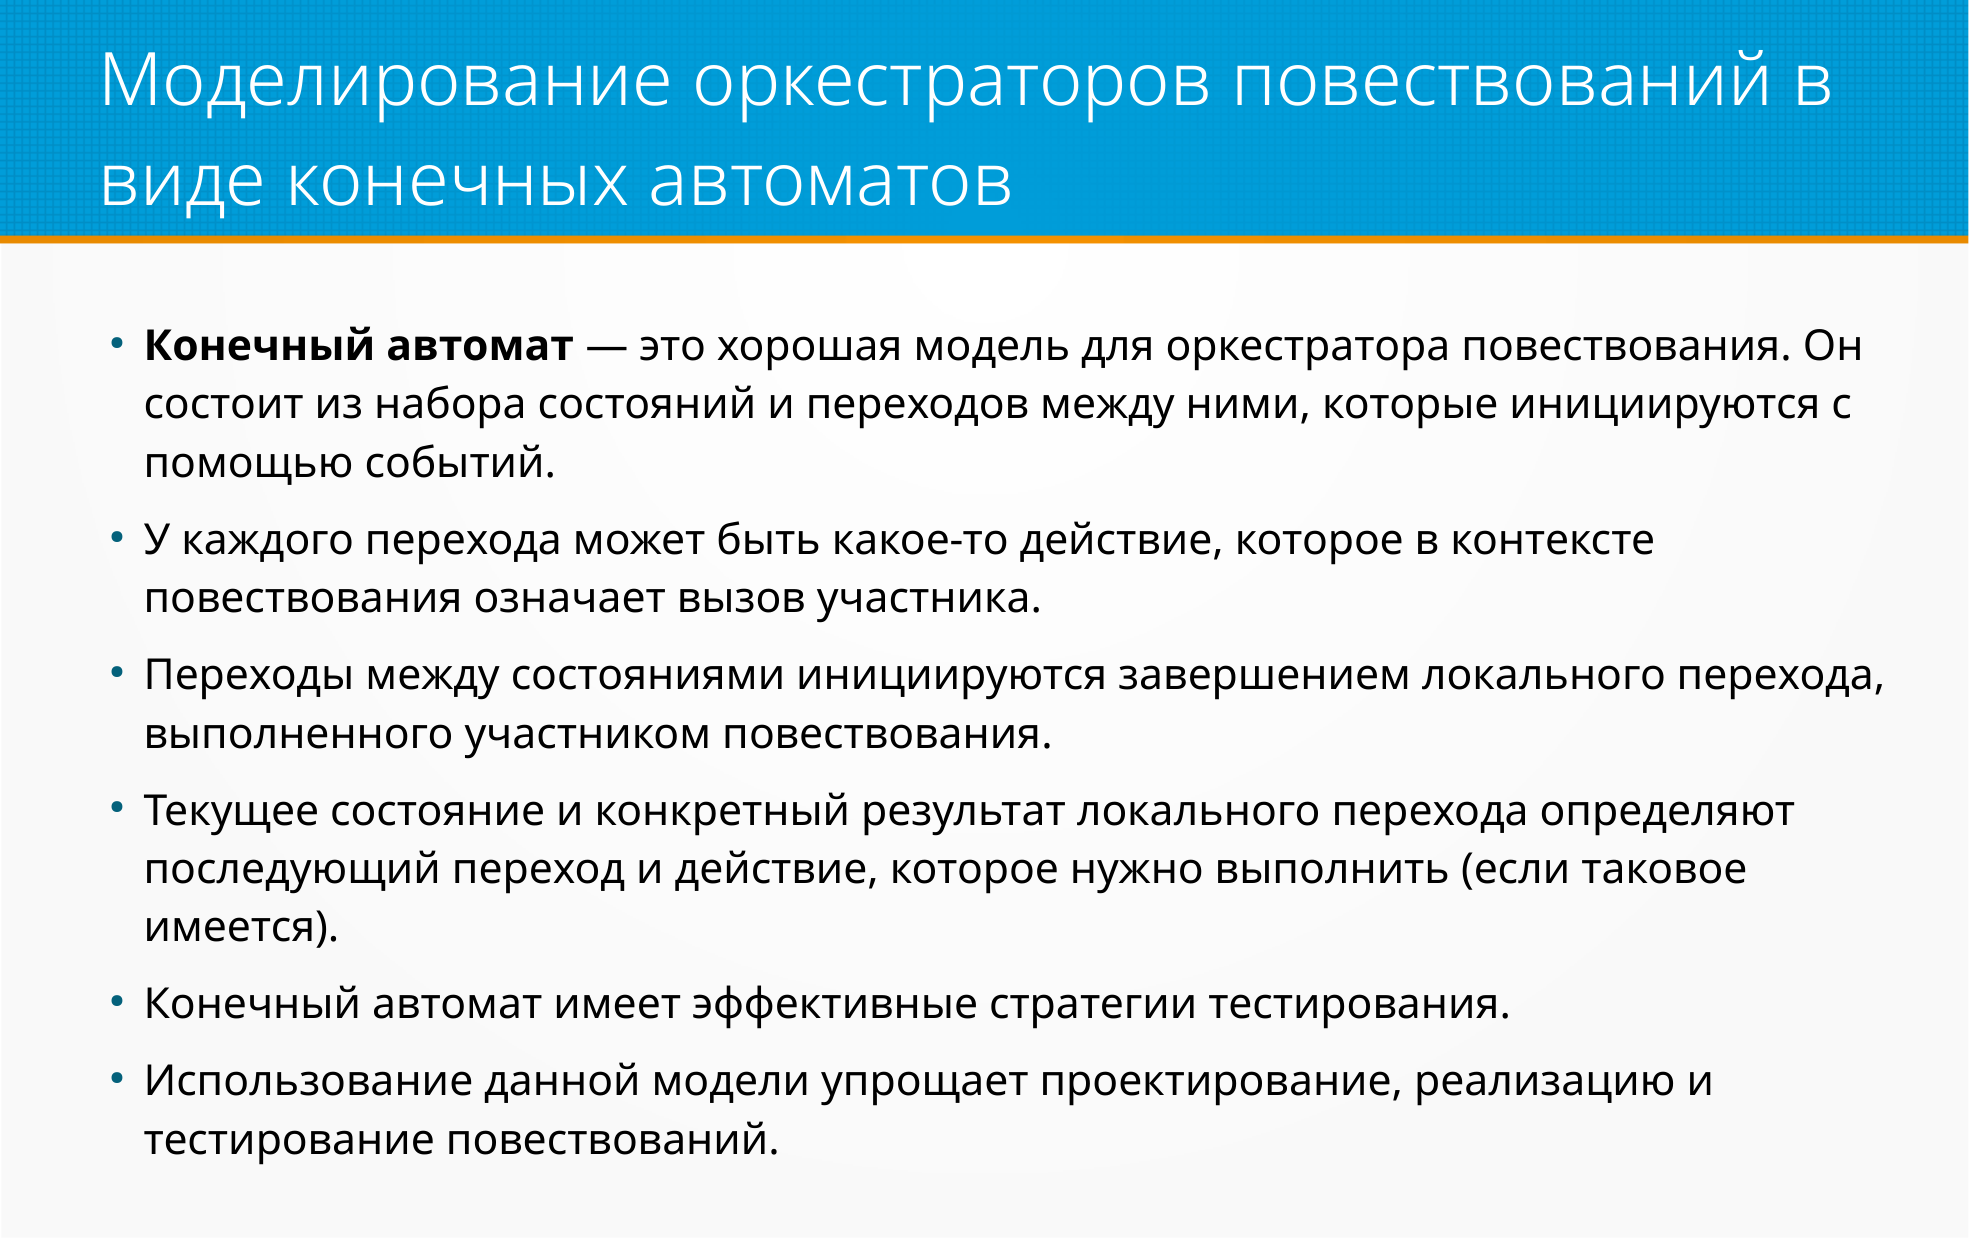

# Моделирование оркестраторов повествований в виде конечных автоматов
Конечный автомат — это хорошая модель для оркестратора повествования. Он состоит из набора состояний и переходов между ними, которые инициируются с помощью событий.
У каждого перехода может быть какое-то действие, которое в контексте повествования означает вызов участника.
Переходы между состояниями инициируются завершением локального перехода, выполненного участником повествования.
Текущее состояние и конкретный результат локального перехода определяют последующий переход и действие, которое нужно выполнить (если таковое имеется).
Конечный автомат имеет эффективные стратегии тестирования.
Использование данной модели упрощает проектирование, реализацию и тестирование повествований.